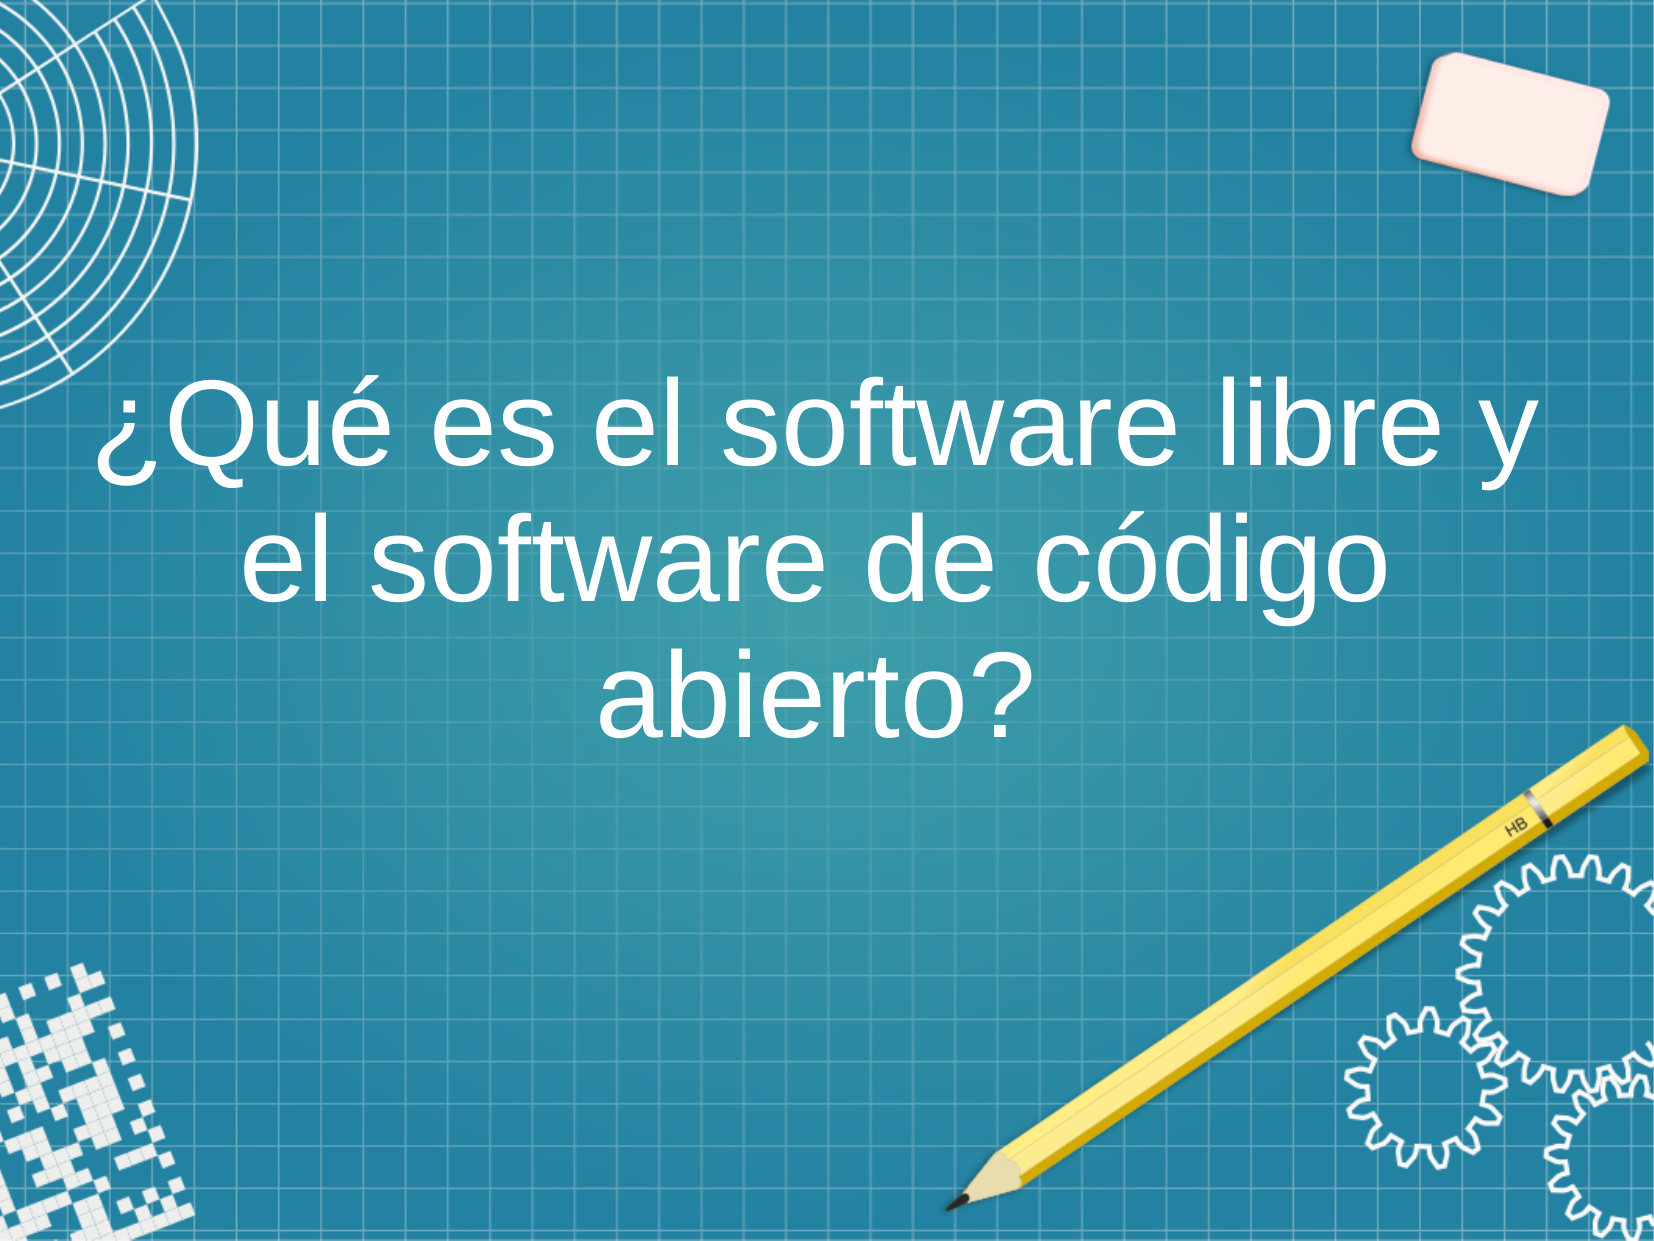

# ¿Qué es el software libre y el software de código abierto?